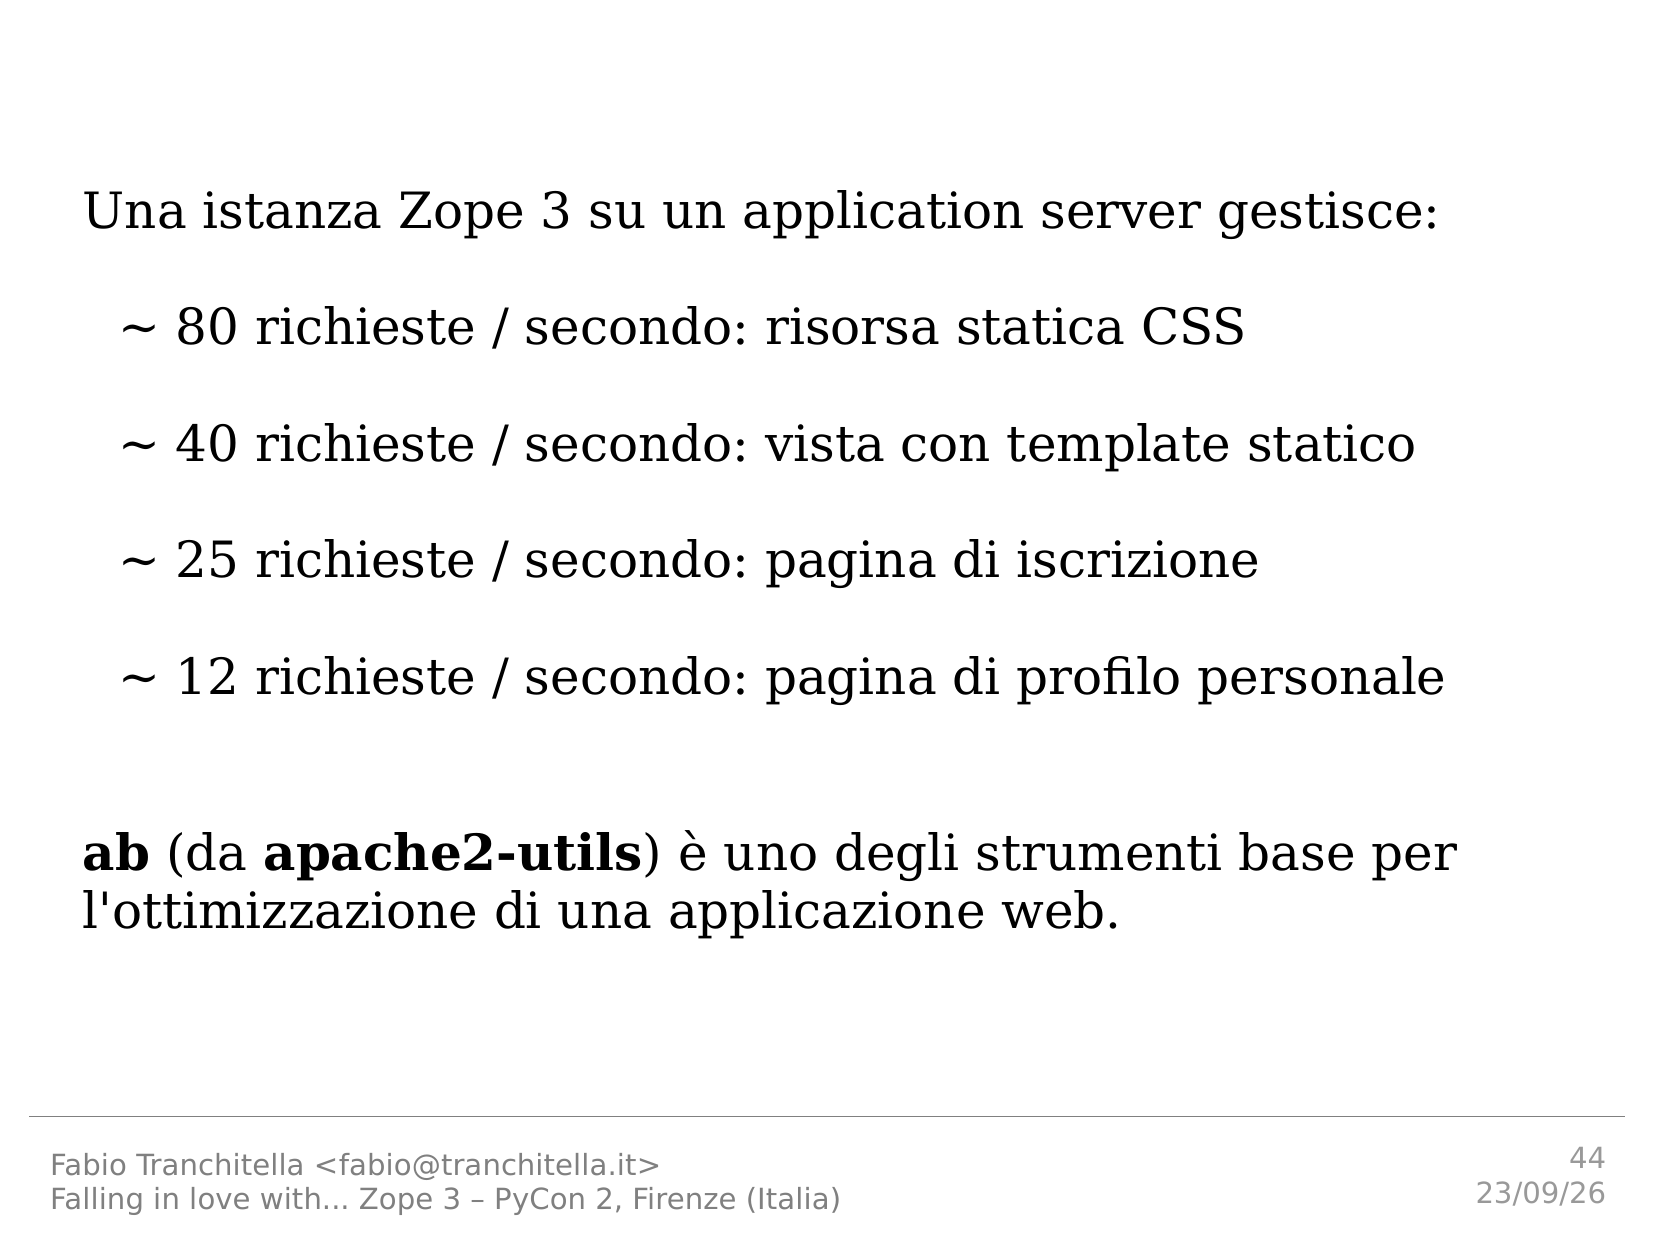

# Una istanza Zope 3 su un application server gestisce:
~ 80 richieste / secondo: risorsa statica CSS
~ 40 richieste / secondo: vista con template statico
~ 25 richieste / secondo: pagina di iscrizione
~ 12 richieste / secondo: pagina di profilo personale
ab (da apache2-utils) è uno degli strumenti base per l'ottimizzazione di una applicazione web.
44